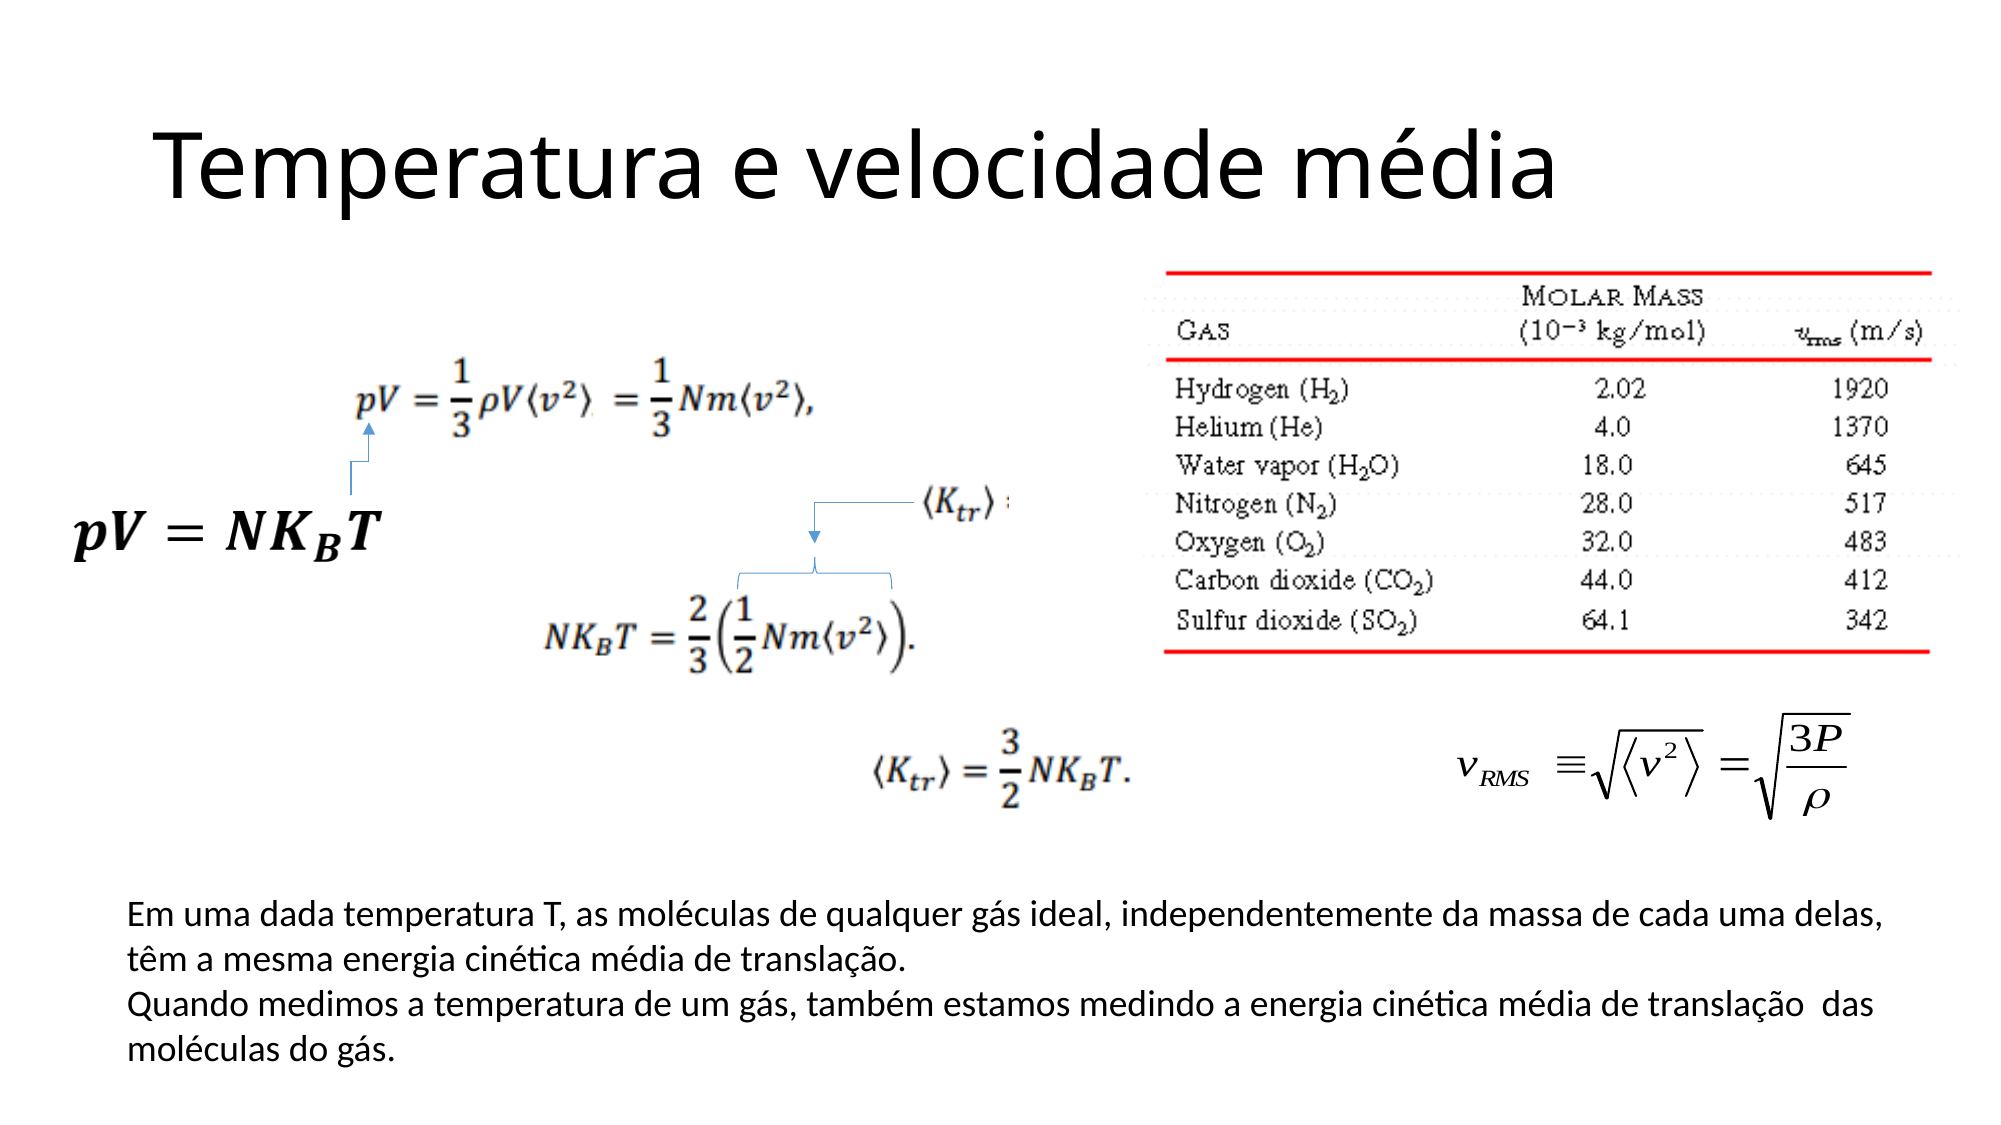

# Temperatura e velocidade média
Em uma dada temperatura T, as moléculas de qualquer gás ideal, independentemente da massa de cada uma delas, têm a mesma energia cinética média de translação.
Quando medimos a temperatura de um gás, também estamos medindo a energia cinética média de translação das moléculas do gás.